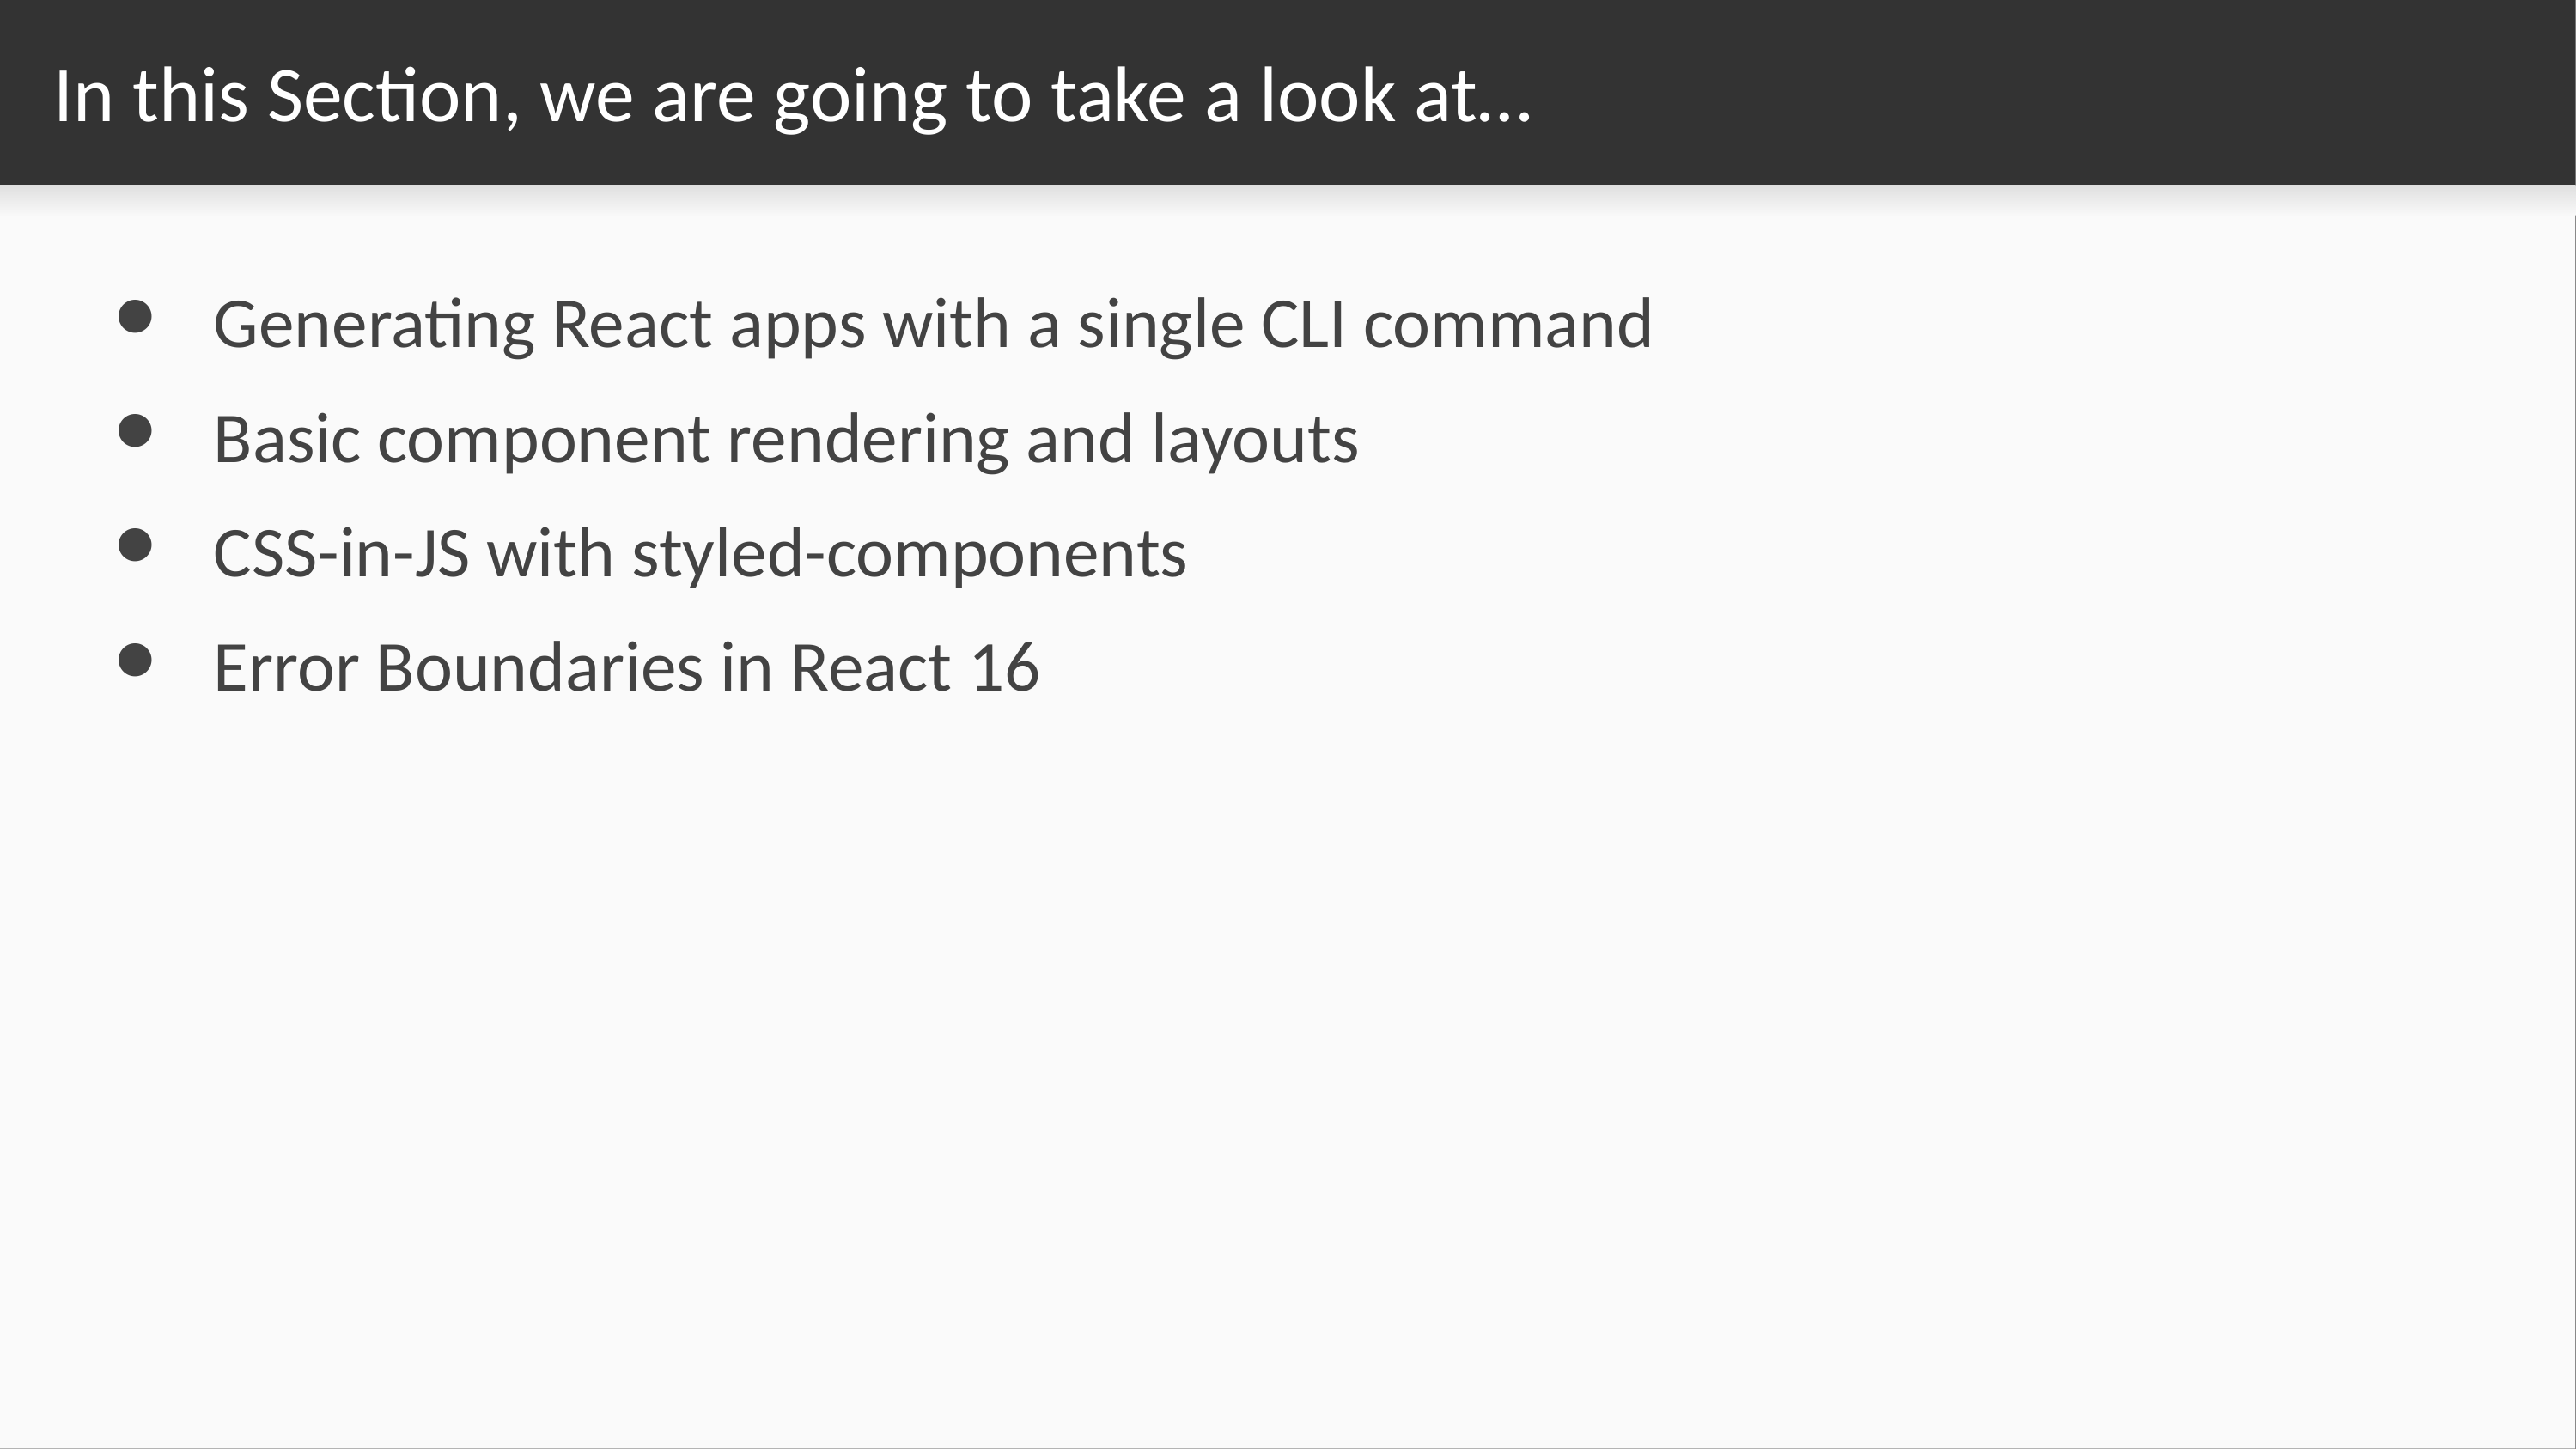

# In this Section, we are going to take a look at…
Generating React apps with a single CLI command
Basic component rendering and layouts
CSS-in-JS with styled-components
Error Boundaries in React 16